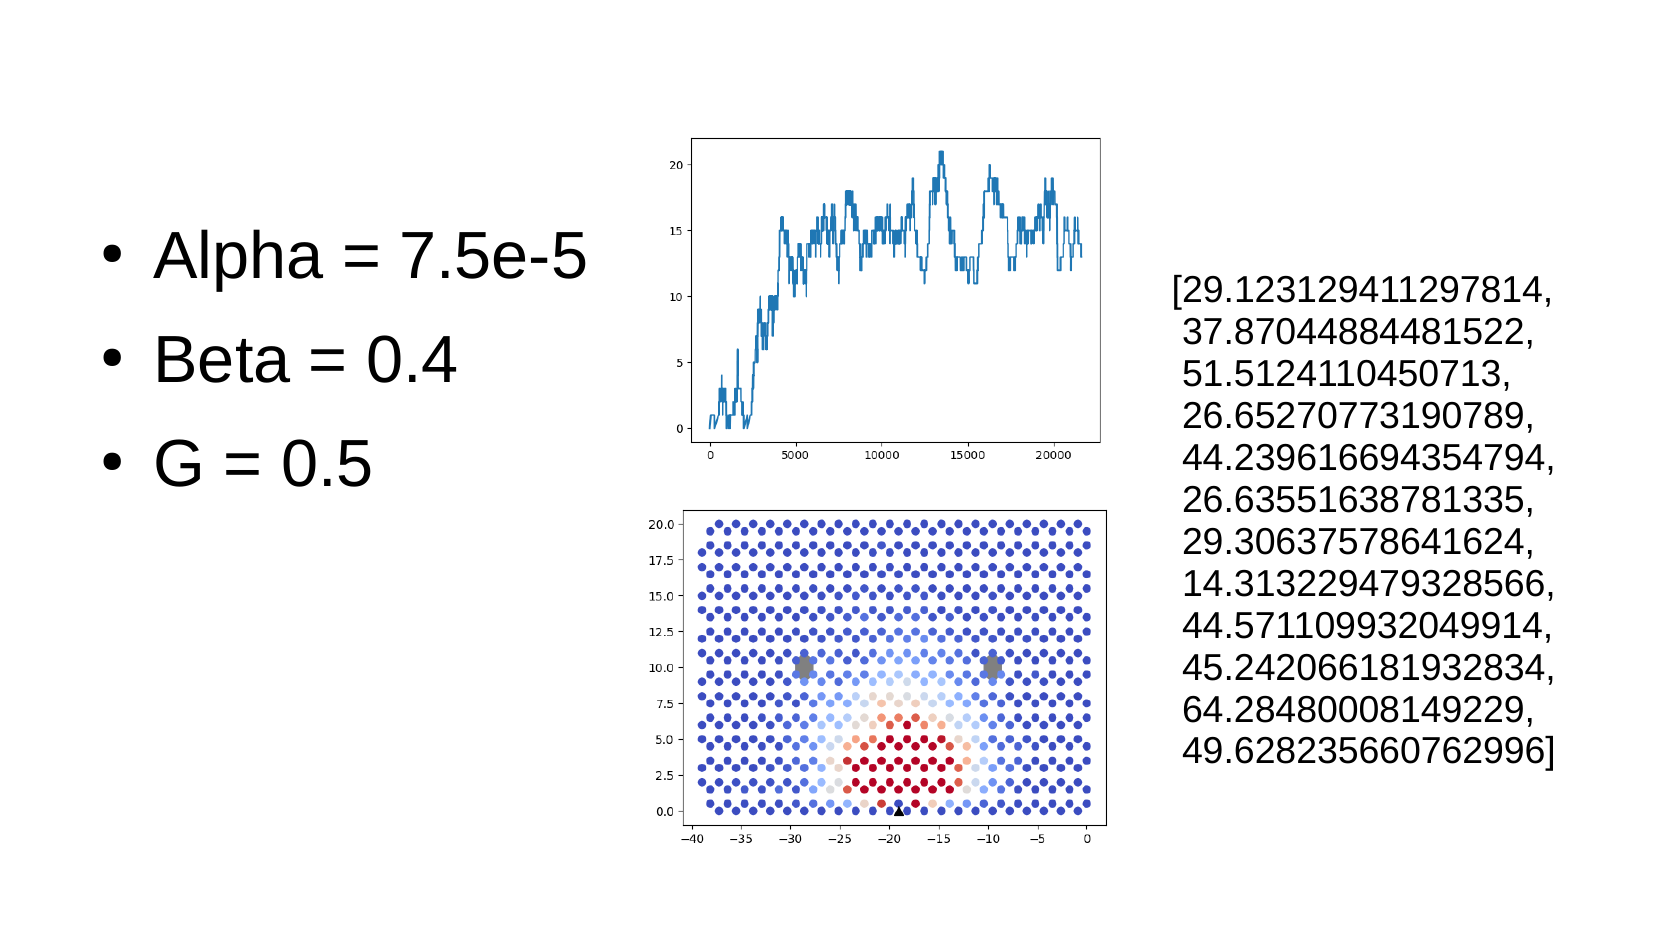

#
Alpha = 7.5e-5
Beta = 0.4
G = 0.5
[29.123129411297814,
 37.87044884481522,
 51.5124110450713,
 26.65270773190789,
 44.239616694354794,
 26.63551638781335,
 29.30637578641624,
 14.313229479328566,
 44.571109932049914,
 45.242066181932834,
 64.28480008149229,
 49.628235660762996]